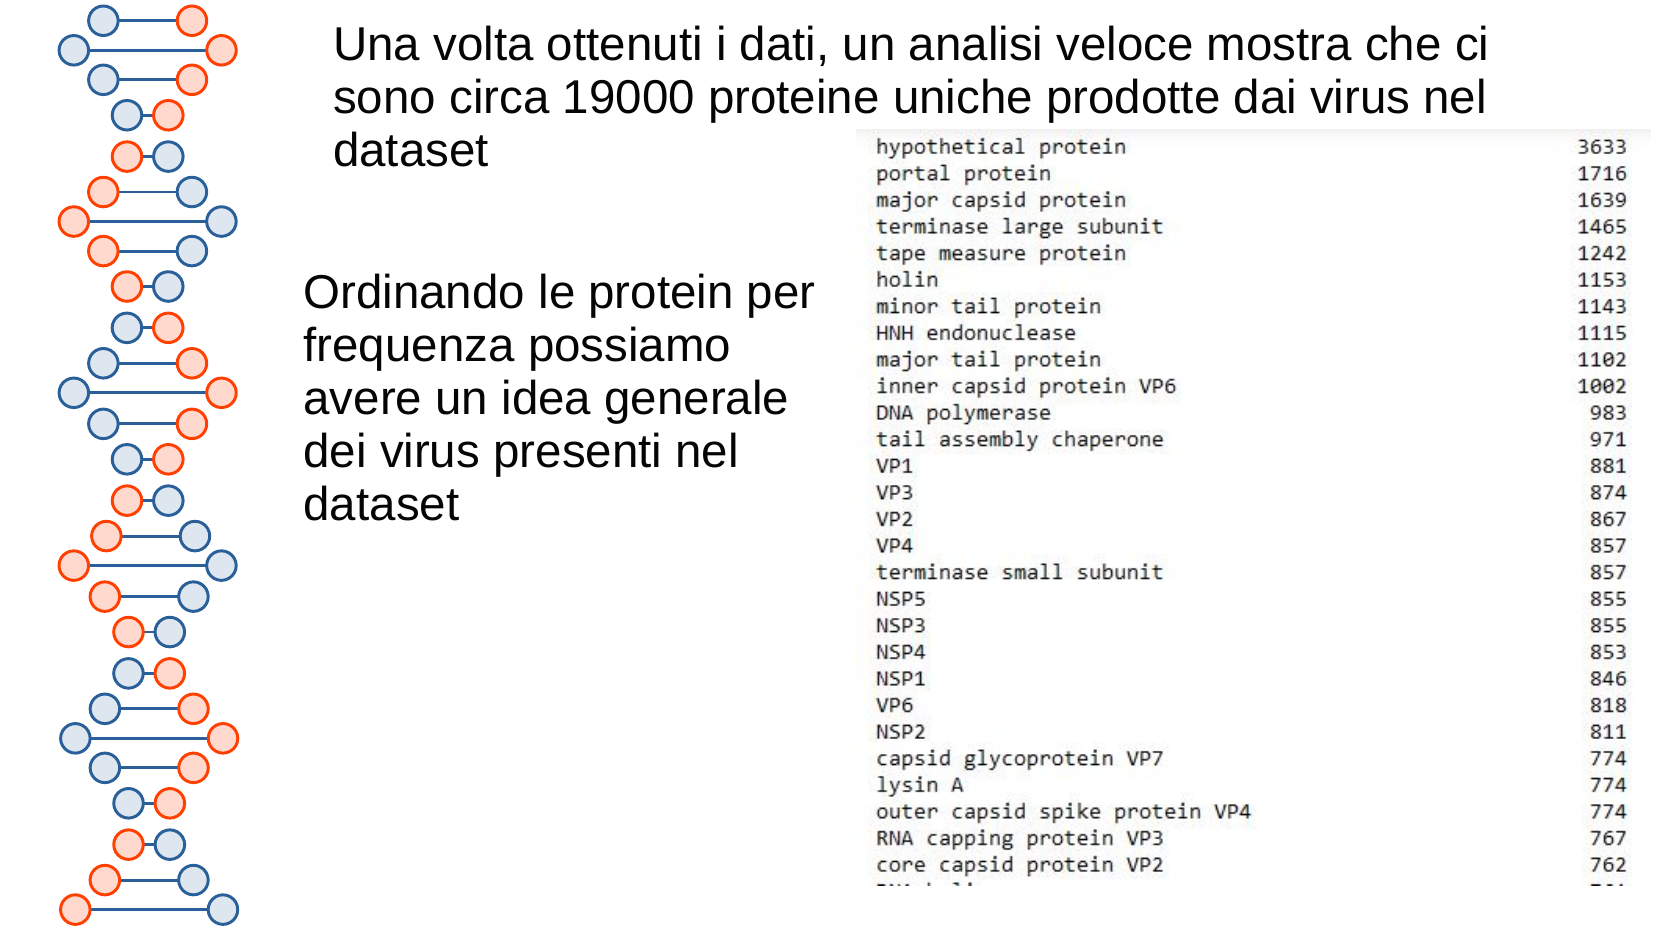

# Una volta ottenuti i dati, un analisi veloce mostra che ci sono circa 19000 proteine uniche prodotte dai virus nel dataset
Ordinando le protein per frequenza possiamo avere un idea generale dei virus presenti nel dataset
7